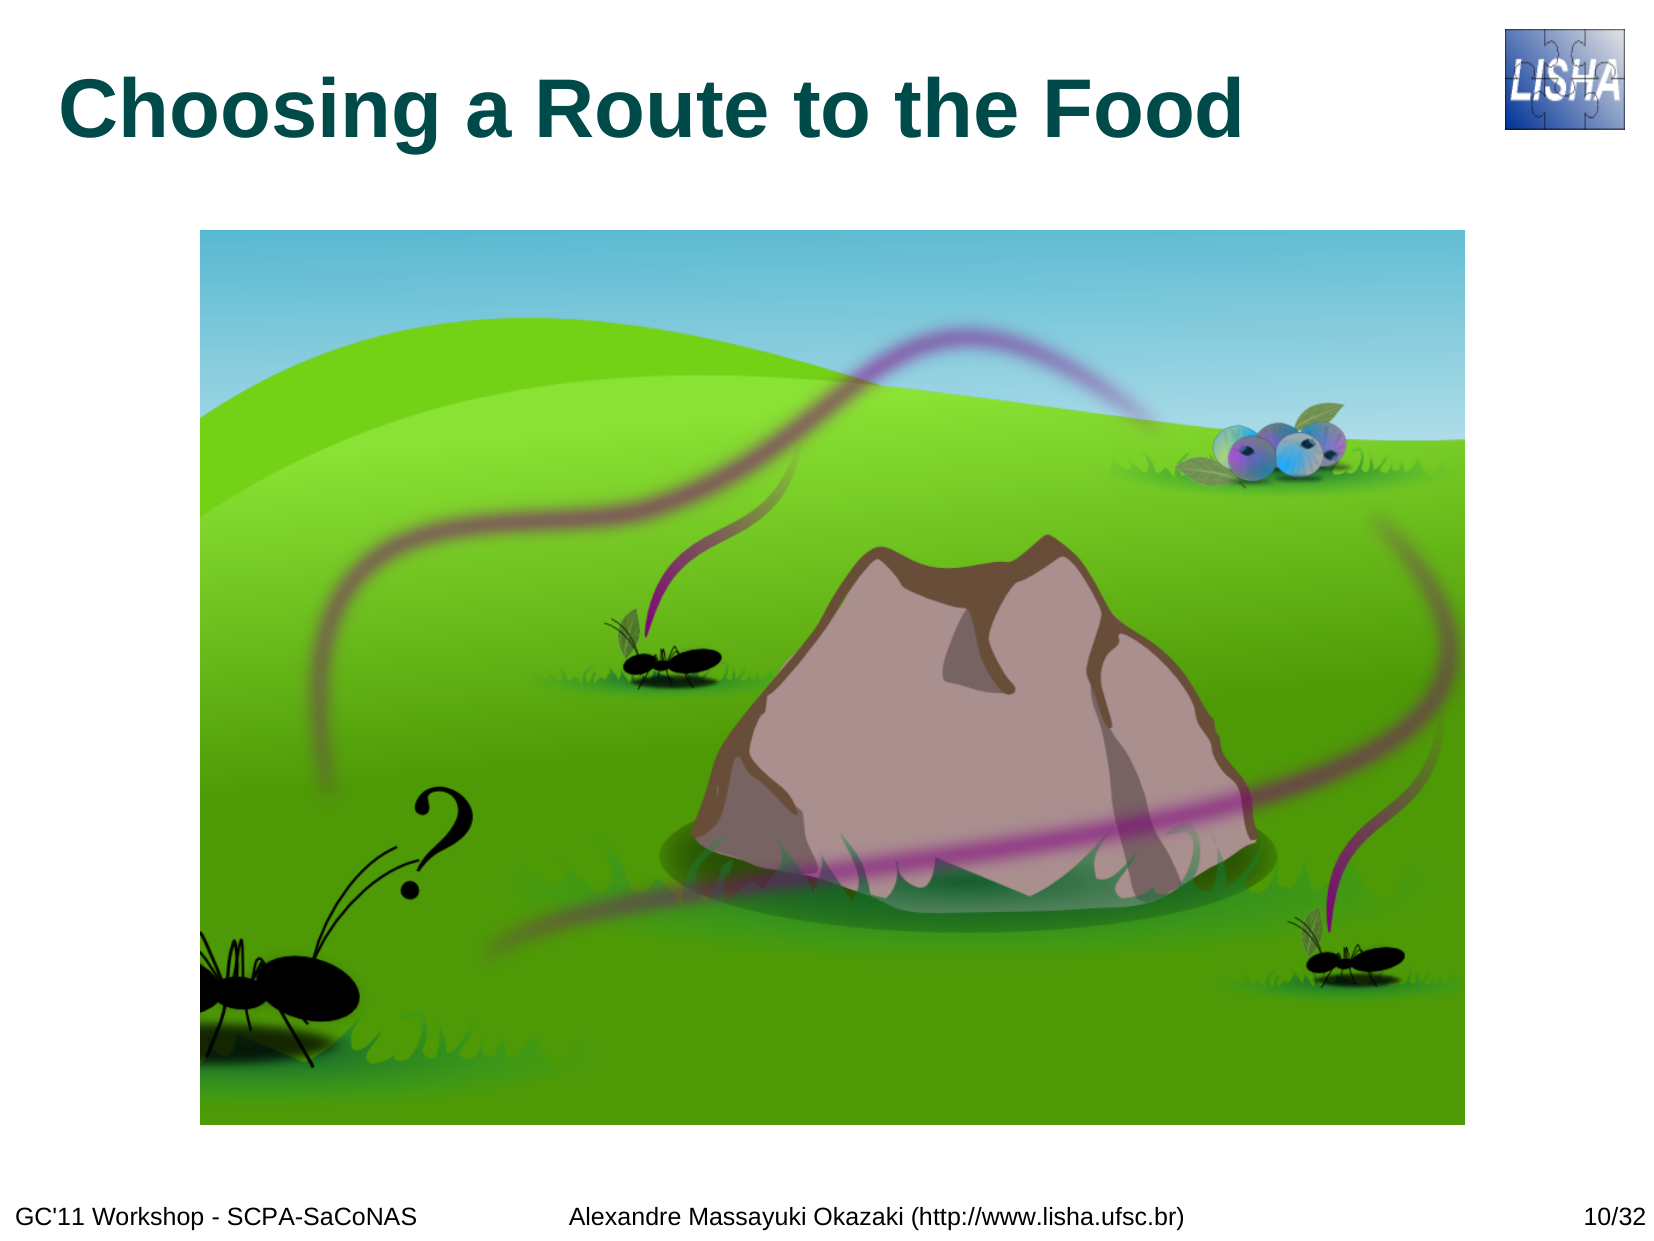

# Choosing a Route to the Food